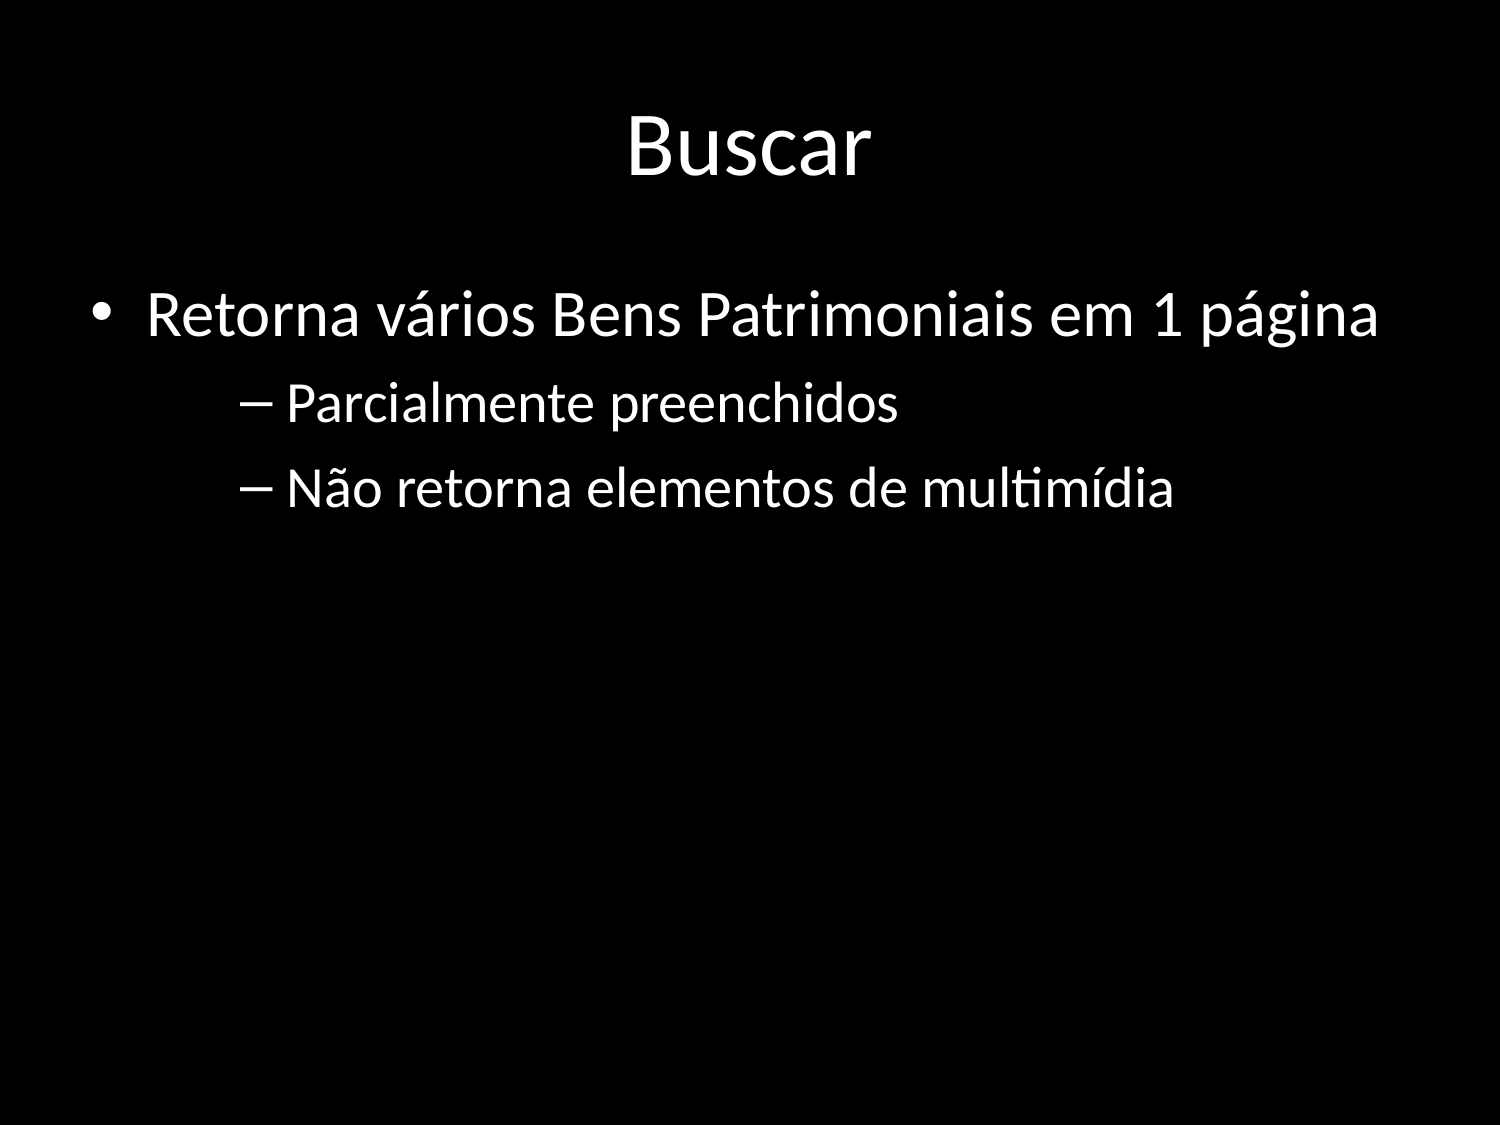

# Buscar
Retorna vários Bens Patrimoniais em 1 página
Parcialmente preenchidos
Não retorna elementos de multimídia